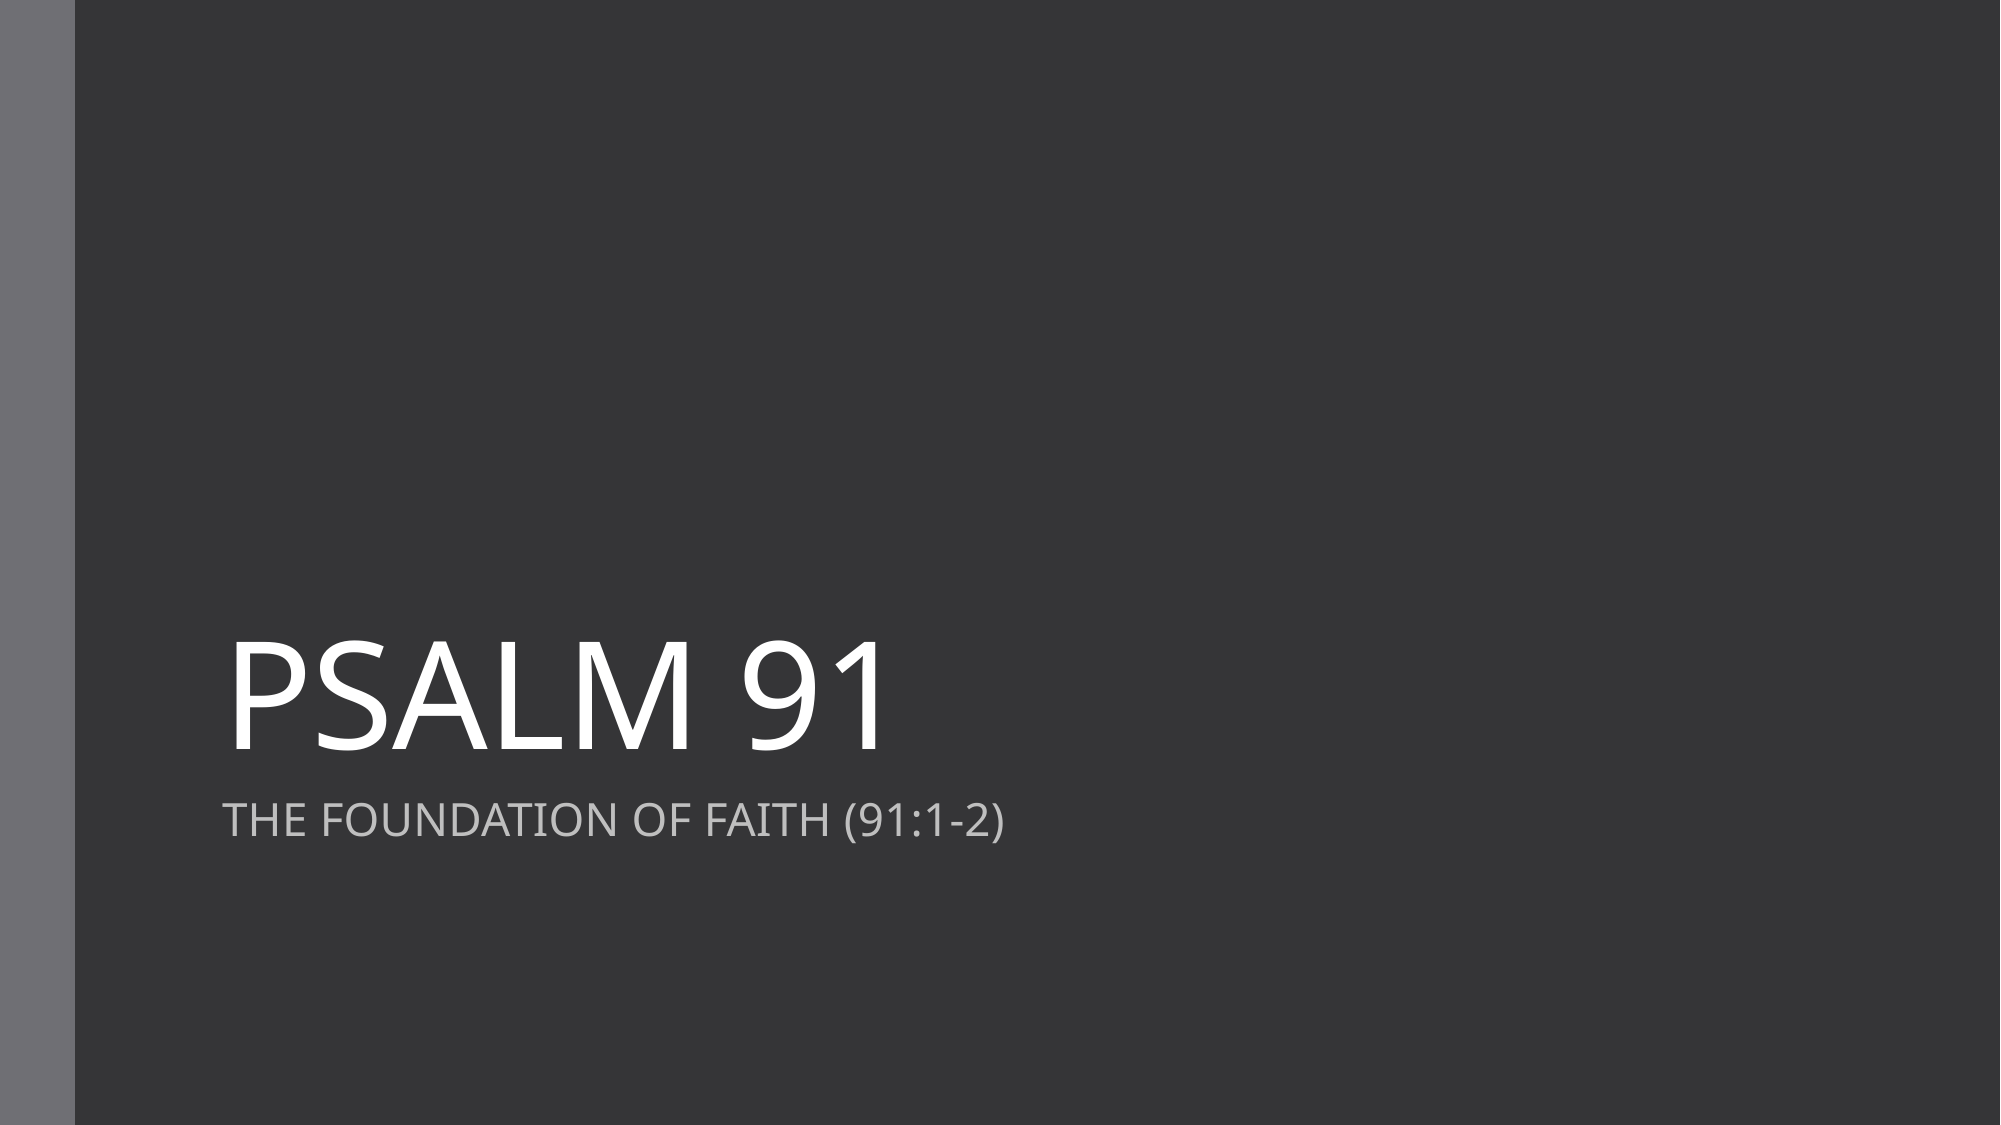

# PSALM 91
THE FOUNDATION OF FAITH (91:1-2)